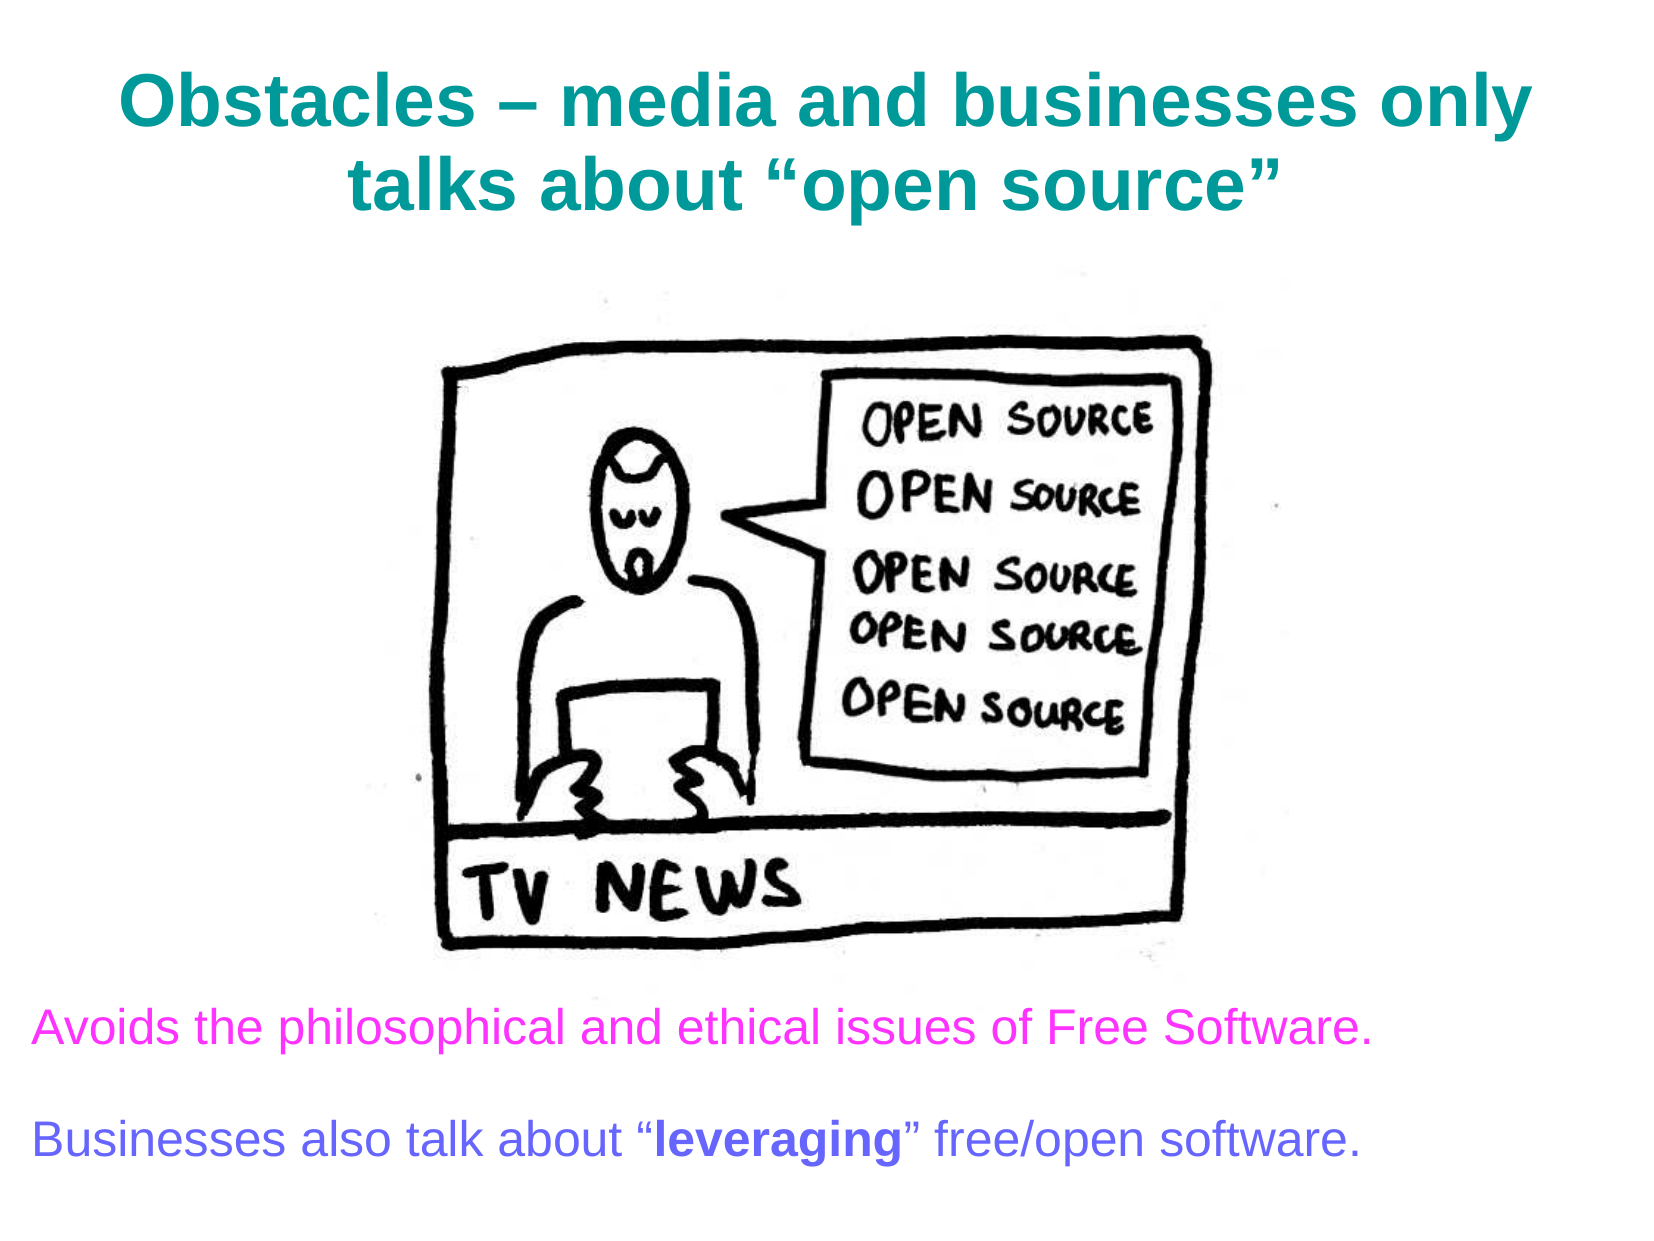

# Obstacles – media and businesses only talks about “open source”
Avoids the philosophical and ethical issues of Free Software.
Businesses also talk about “leveraging” free/open software.